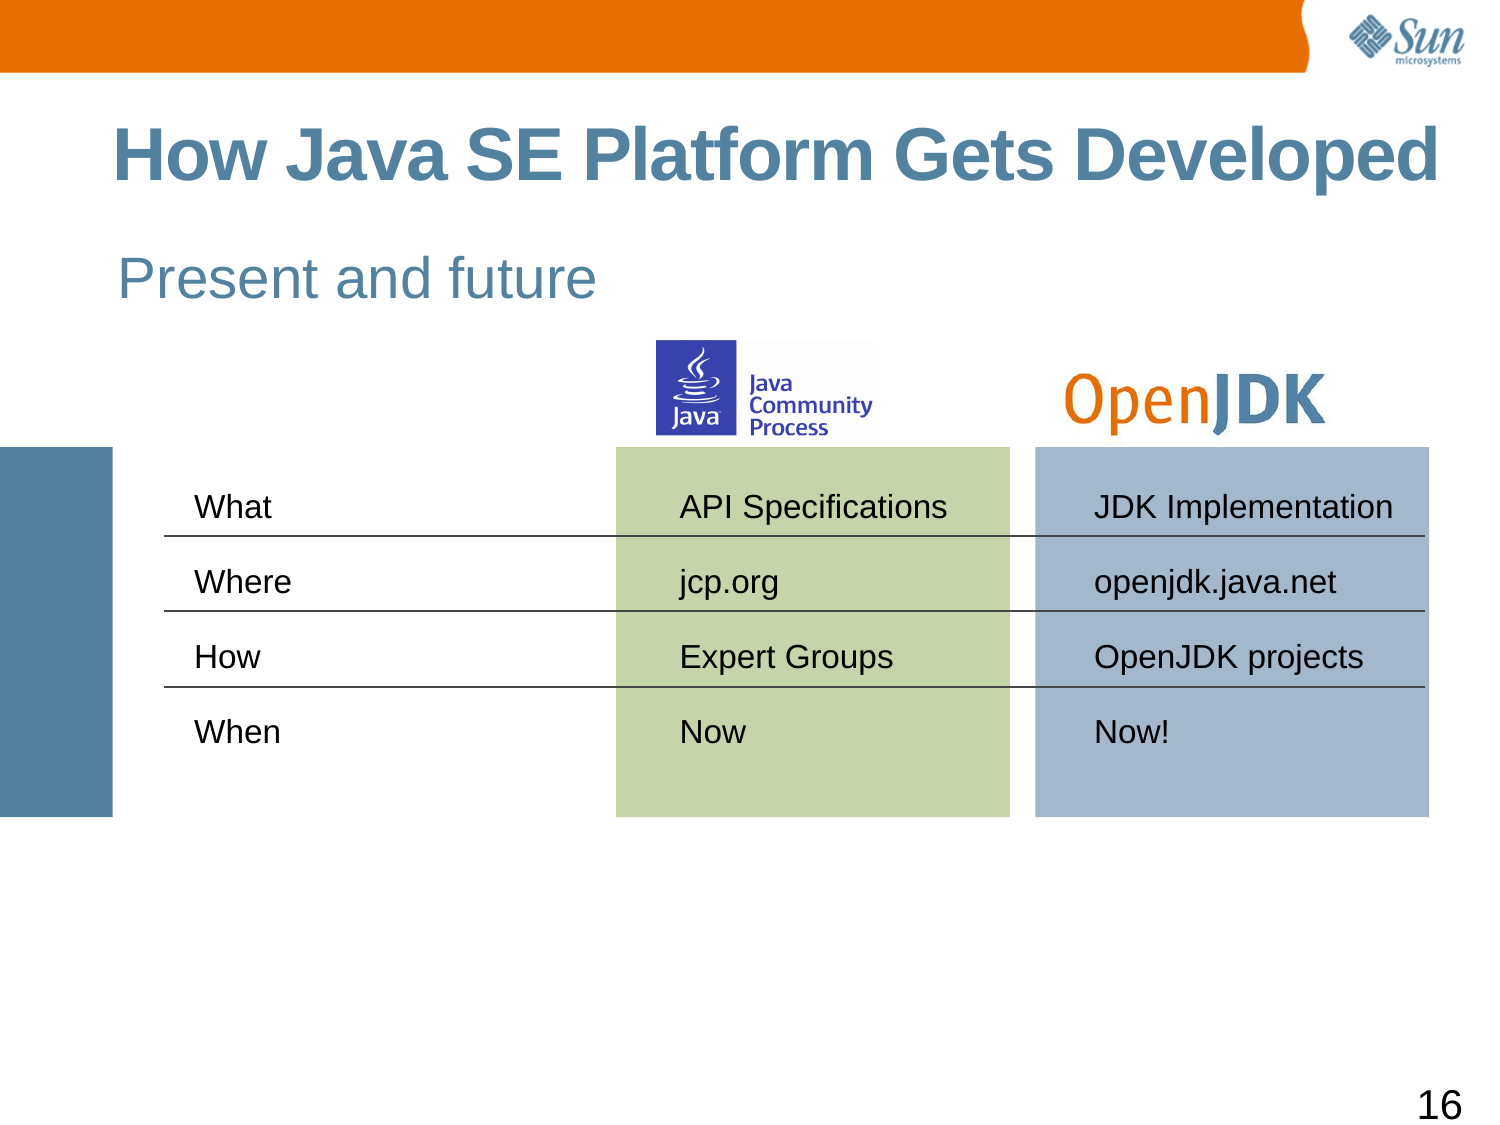

# How Java SE Platform Gets Developed
Present and future
What	API Specifications	JDK Implementation
Where	jcp.org	openjdk.java.net
How	Expert Groups	OpenJDK projects
When	Now	Now!